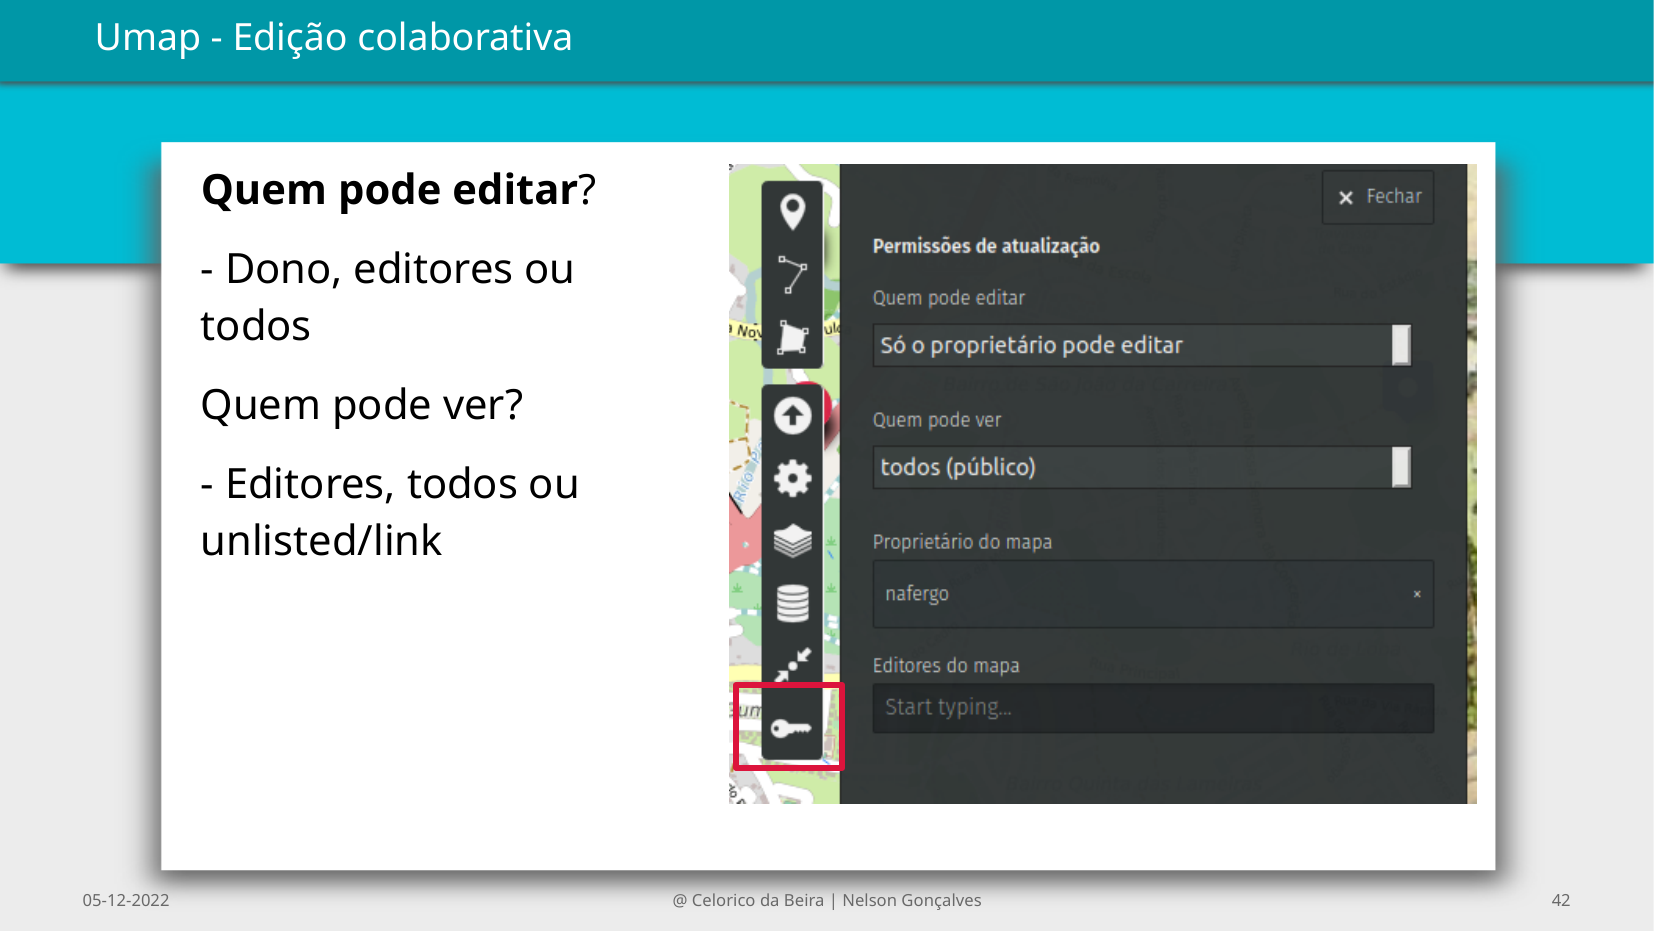

# Umap - Edição colaborativa
Quem pode editar?
- Dono, editores ou todos
Quem pode ver?
- Editores, todos ou unlisted/link
05-12-2022
@ Celorico da Beira | Nelson Gonçalves
42